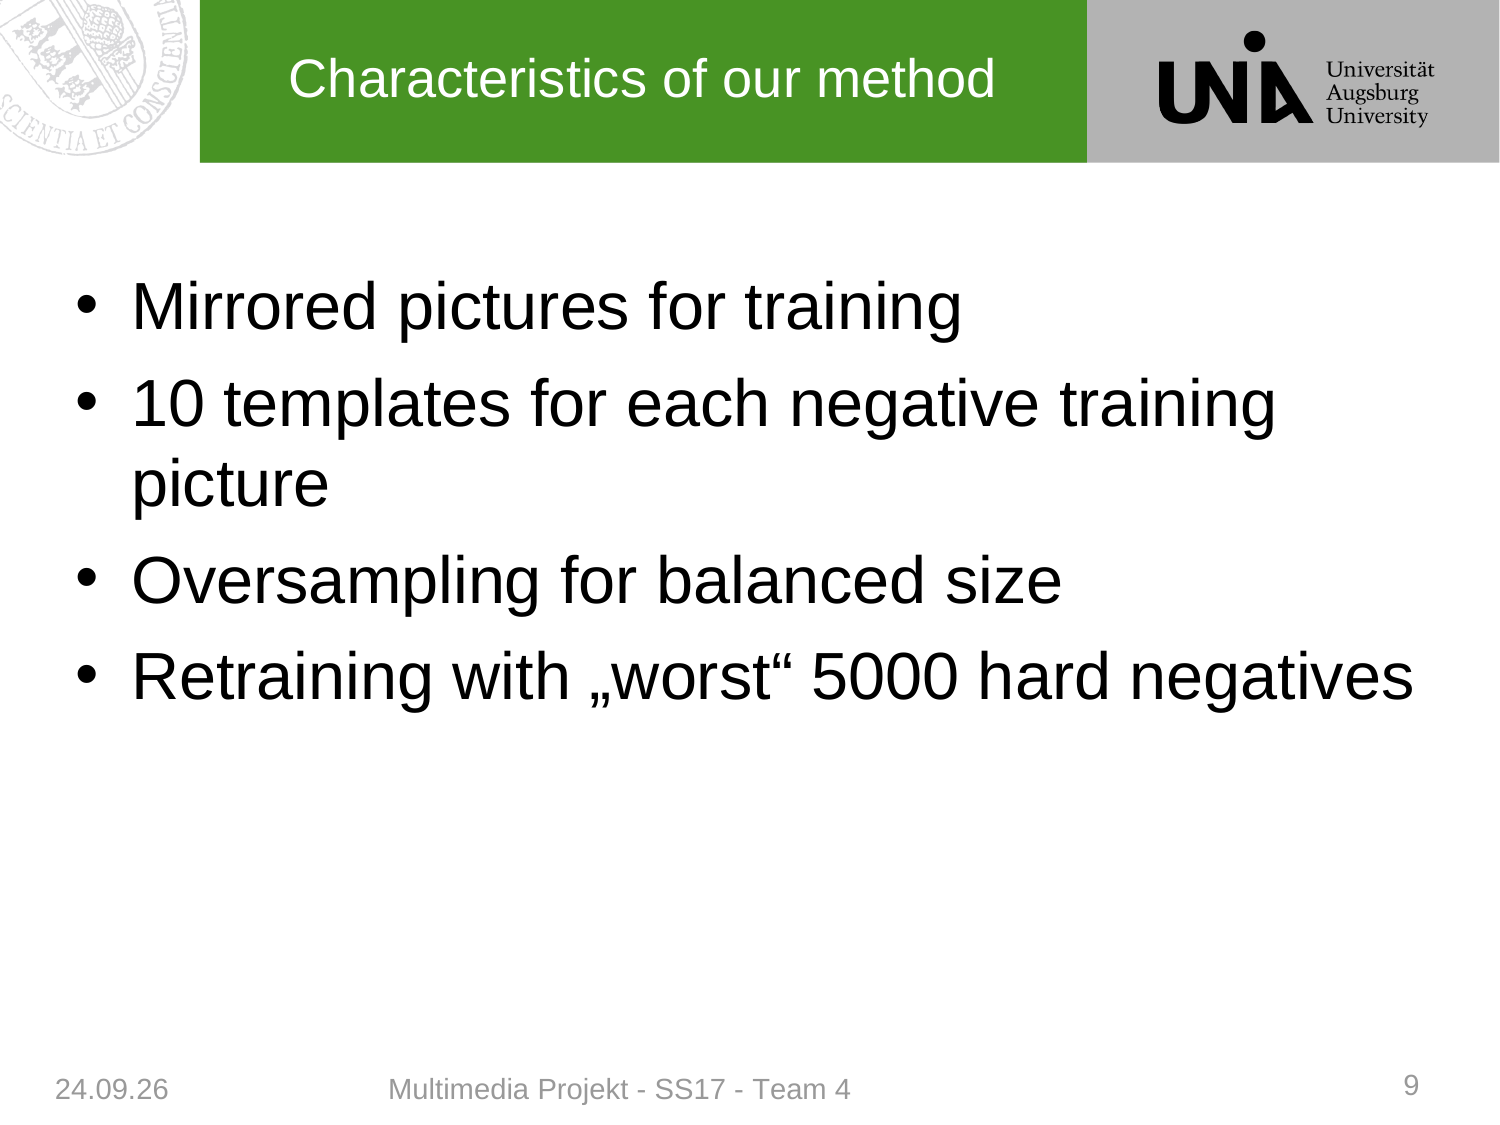

# Characteristics of our method
Mirrored pictures for training
10 templates for each negative training picture
Oversampling for balanced size
Retraining with „worst“ 5000 hard negatives
9
Multimedia Projekt - SS17 - Team 4